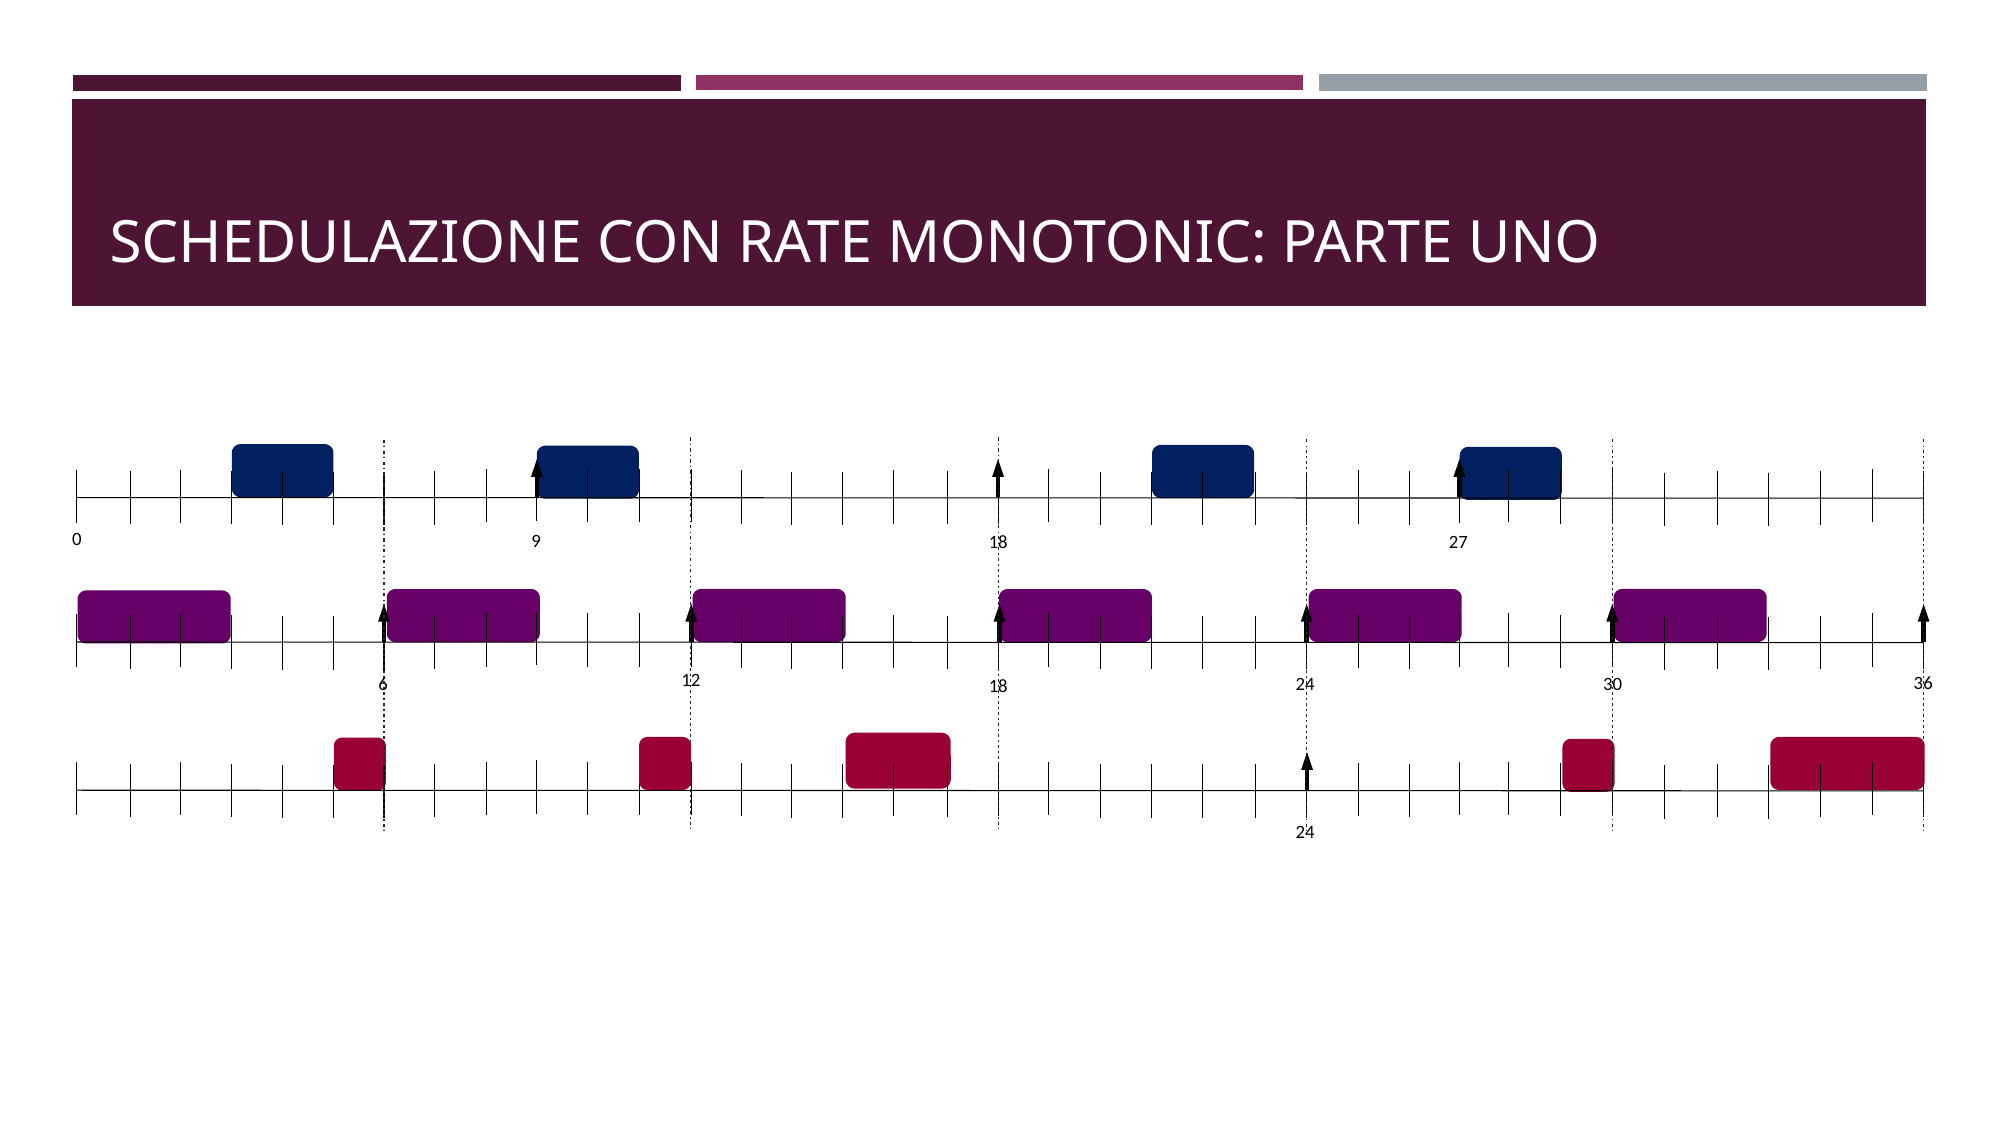

# Schedulazione con rate monotonic: parte uno
0
9
18
27
12
36
30
6
24
18
24